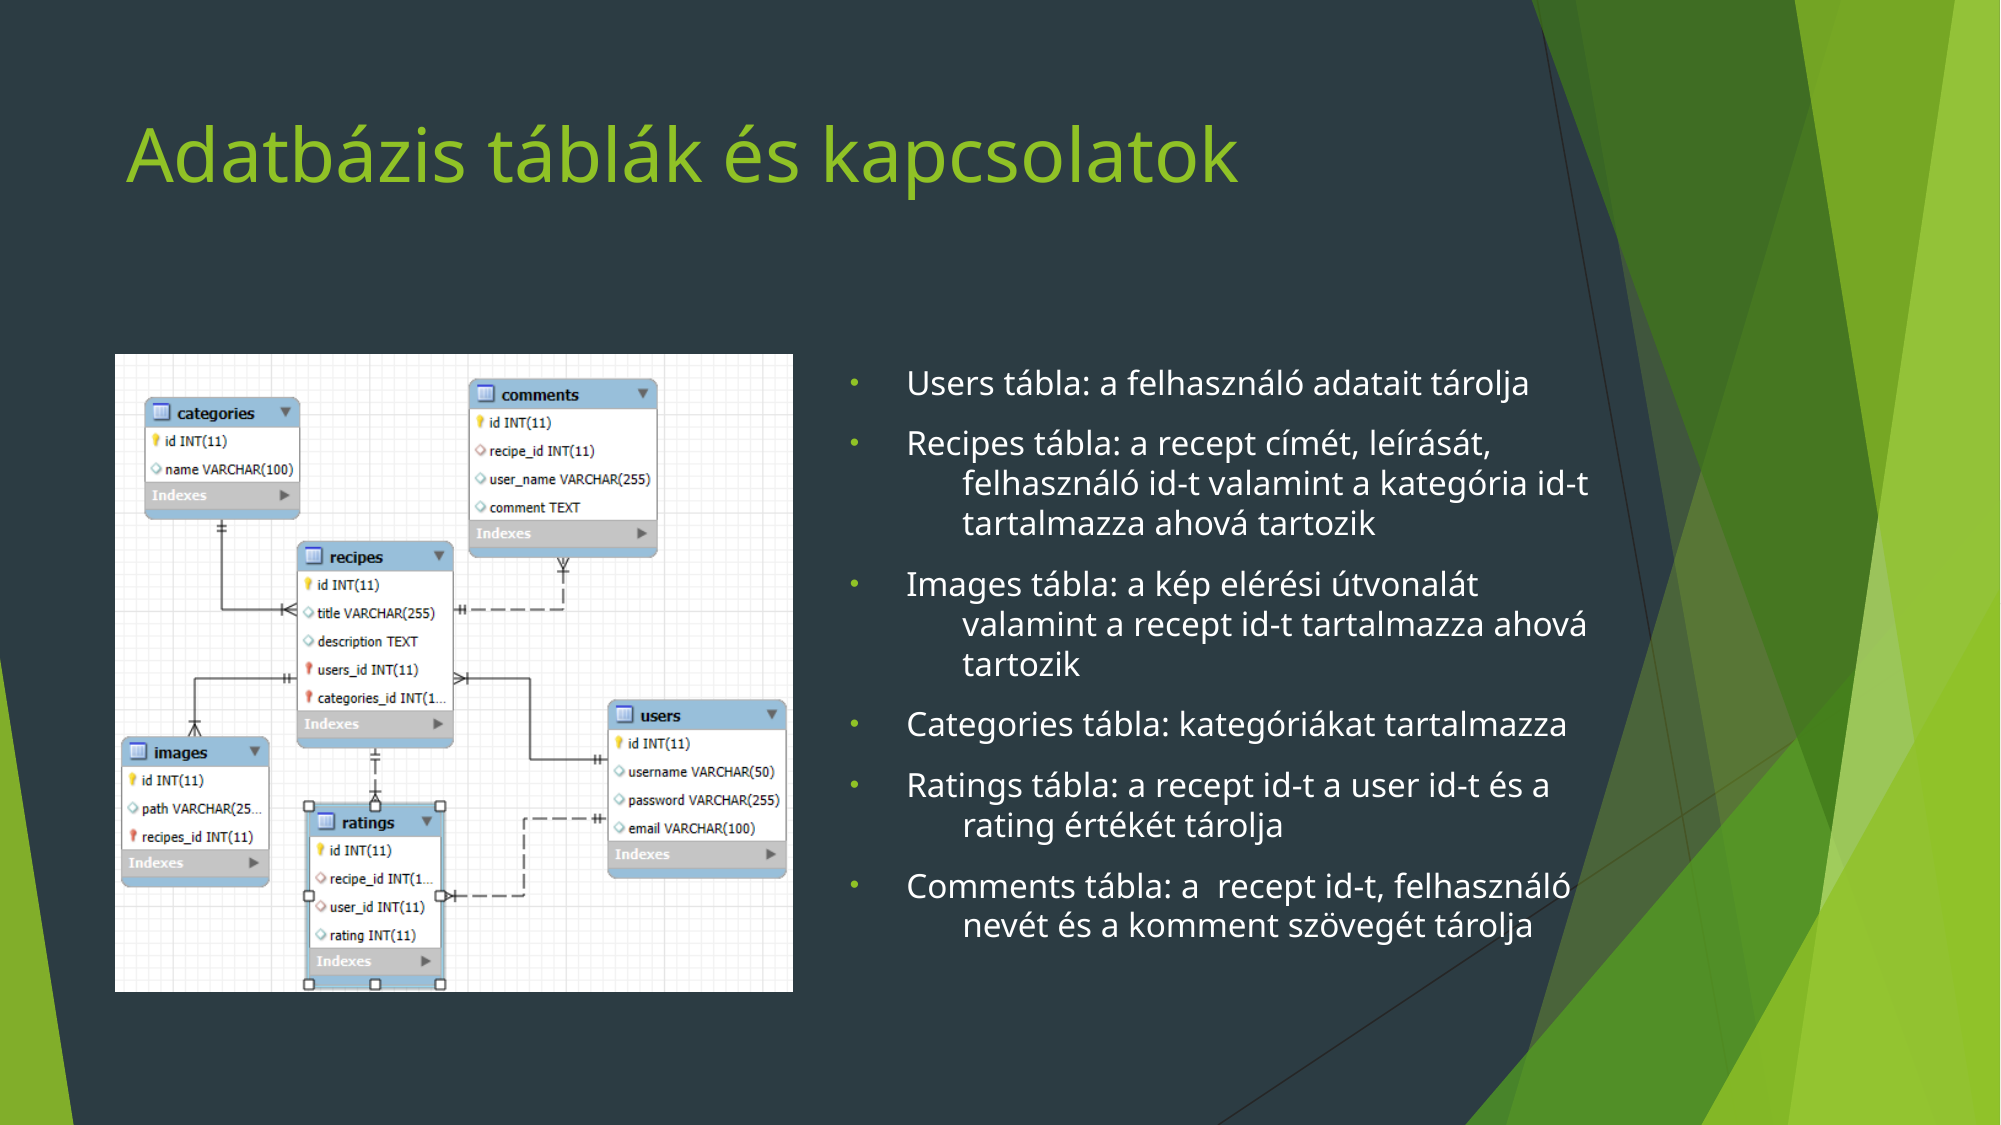

# Adatbázis táblák és kapcsolatok
Users tábla: a felhasználó adatait tárolja
Recipes tábla: a recept címét, leírását, felhasználó id-t valamint a kategória id-t tartalmazza ahová tartozik
Images tábla: a kép elérési útvonalát valamint a recept id-t tartalmazza ahová tartozik
Categories tábla: kategóriákat tartalmazza
Ratings tábla: a recept id-t a user id-t és a rating értékét tárolja
Comments tábla: a recept id-t, felhasználó nevét és a komment szövegét tárolja